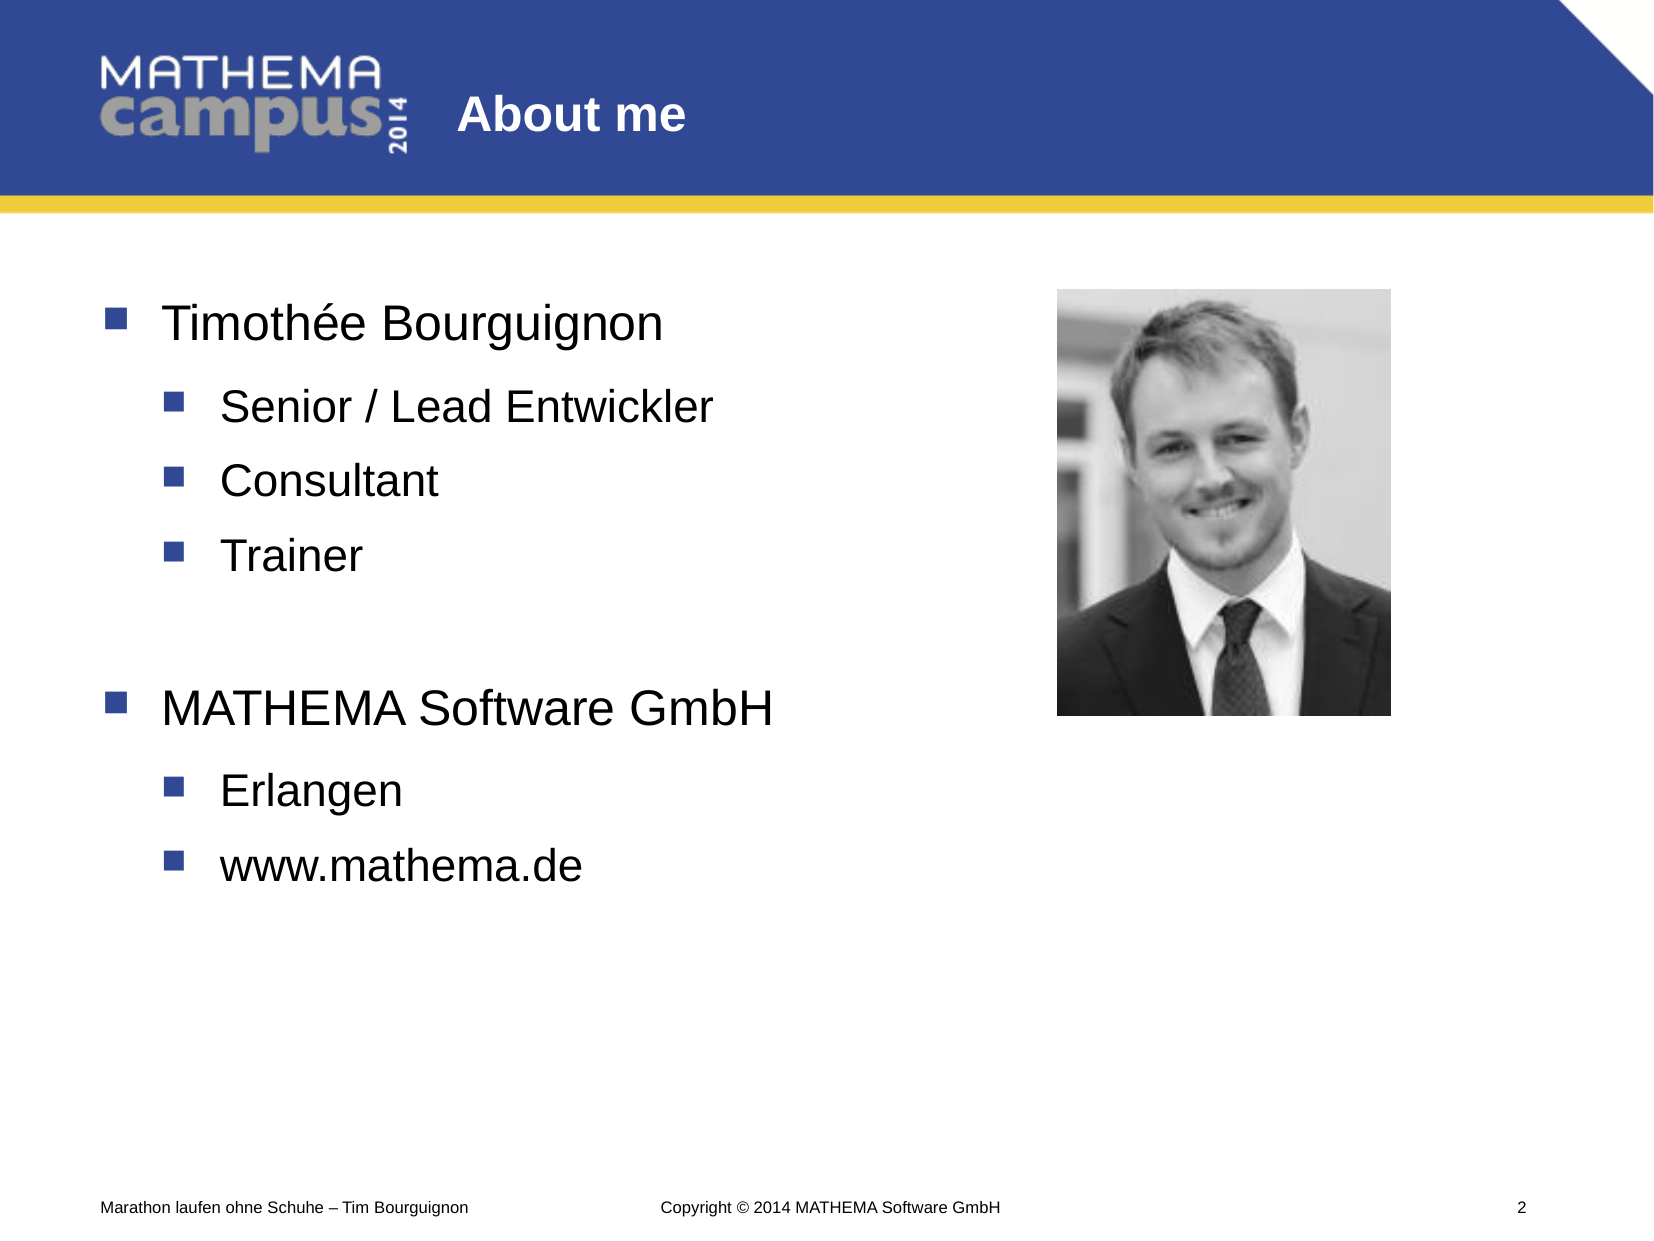

# About me
Timothée Bourguignon
Senior / Lead Entwickler
Consultant
Trainer
MATHEMA Software GmbH
Erlangen
www.mathema.de